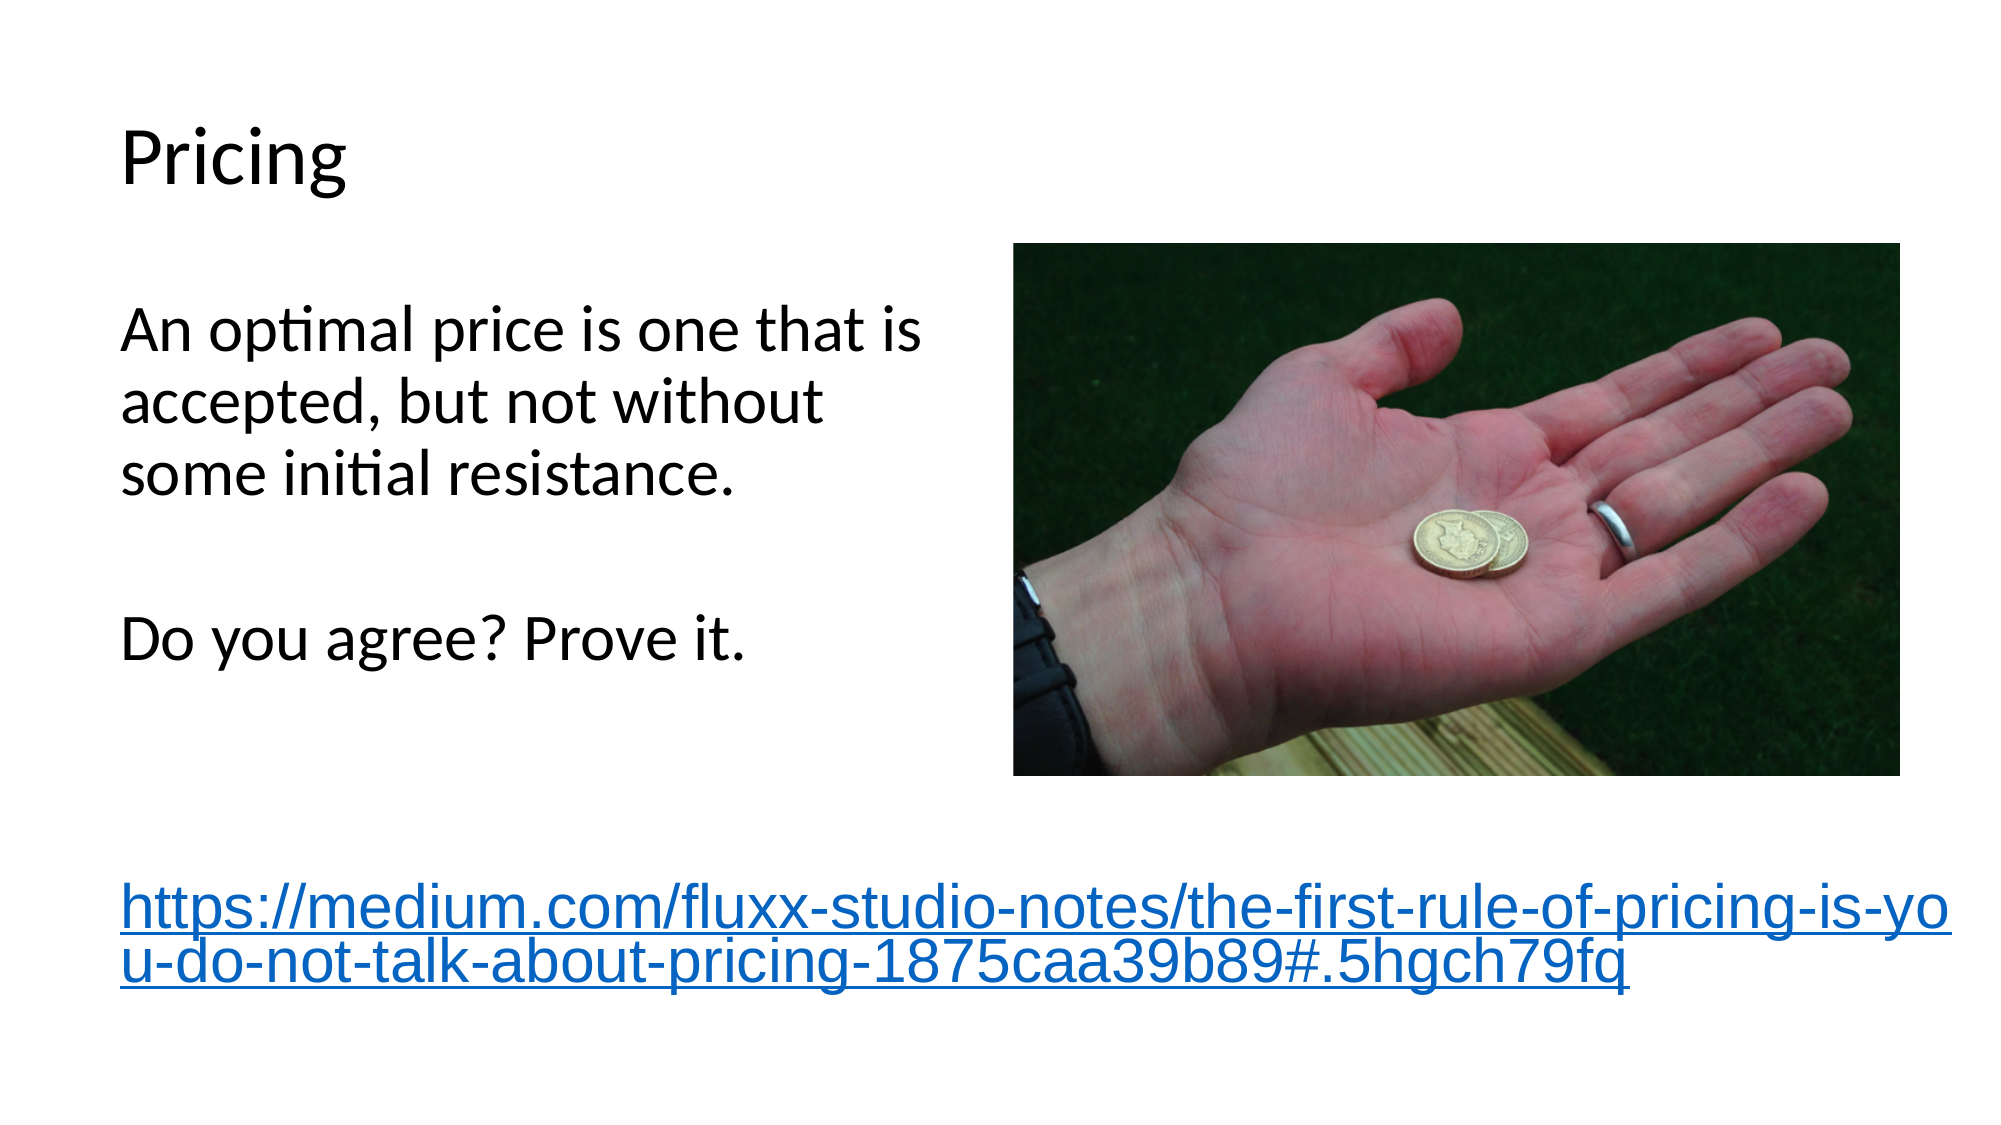

# Pricing
An optimal price is one that is accepted, but not without some initial resistance.
Do you agree? Prove it.
https://medium.com/fluxx-studio-notes/the-first-rule-of-pricing-is-you-do-not-talk-about-pricing-1875caa39b89#.5hgch79fq